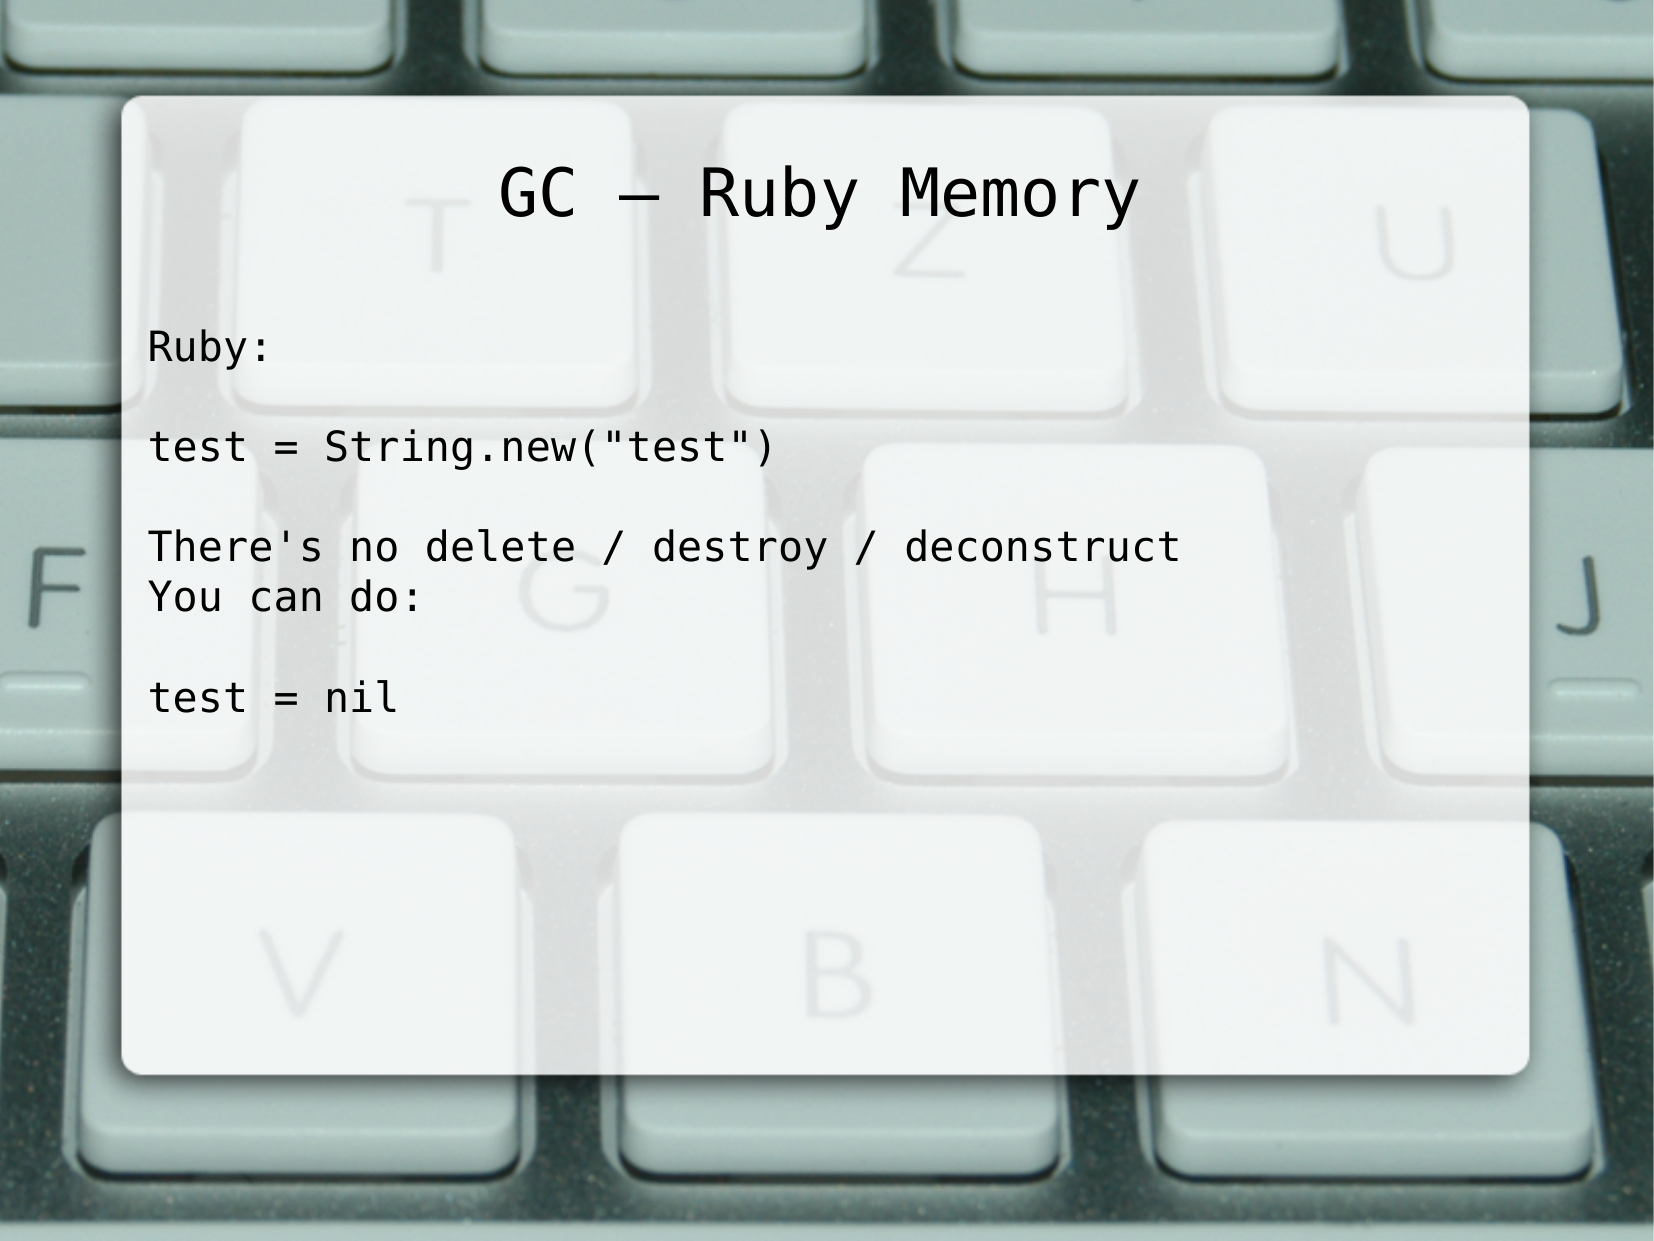

# GC – Ruby Memory
Ruby:
test = String.new("test")
There's no delete / destroy / deconstruct
You can do:
test = nil